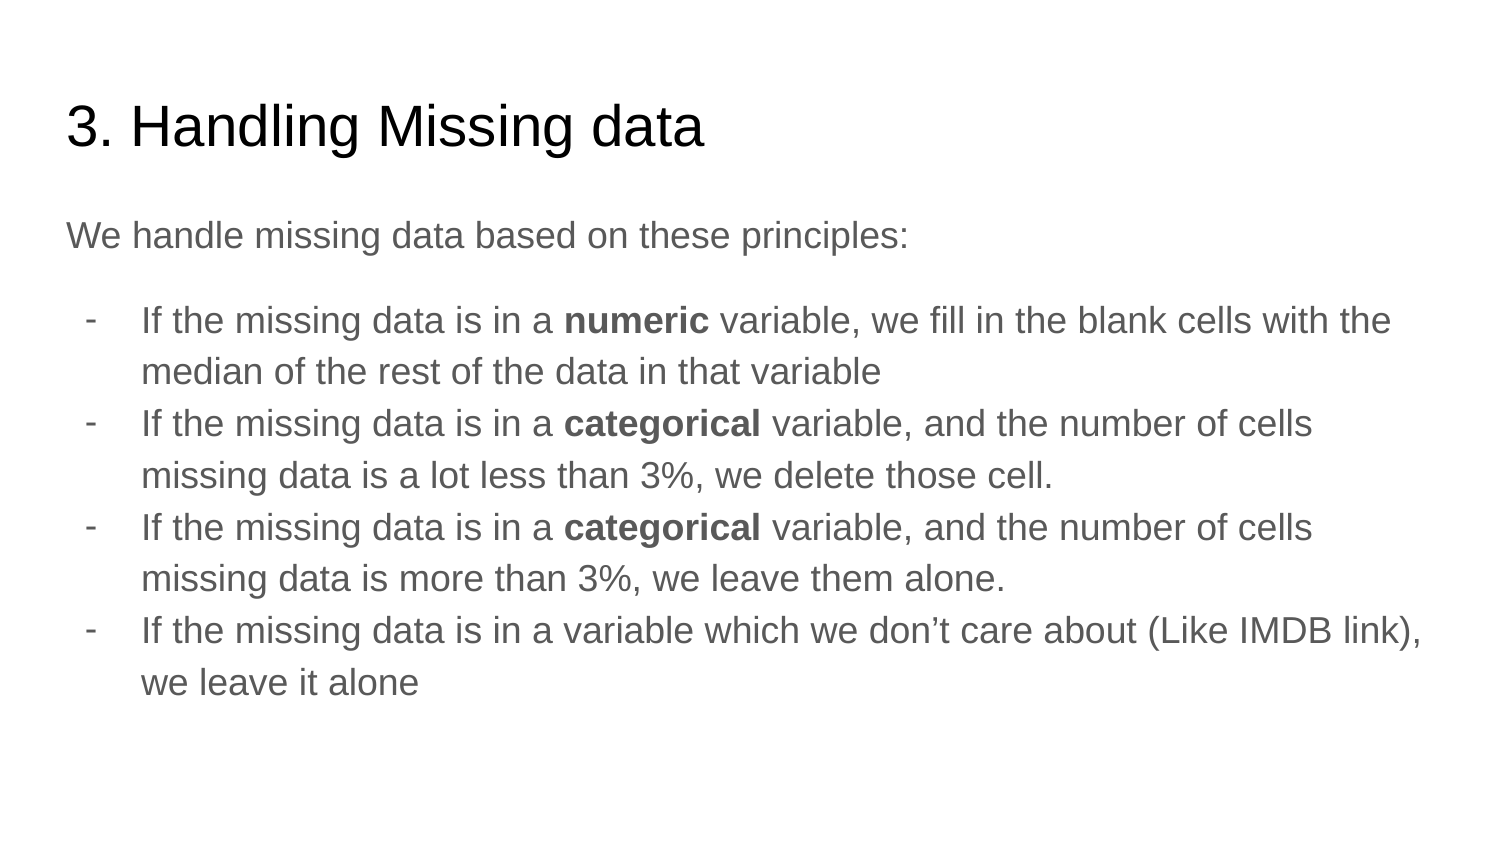

# 3. Handling Missing data
We handle missing data based on these principles:
If the missing data is in a numeric variable, we fill in the blank cells with the median of the rest of the data in that variable
If the missing data is in a categorical variable, and the number of cells missing data is a lot less than 3%, we delete those cell.
If the missing data is in a categorical variable, and the number of cells missing data is more than 3%, we leave them alone.
If the missing data is in a variable which we don’t care about (Like IMDB link), we leave it alone